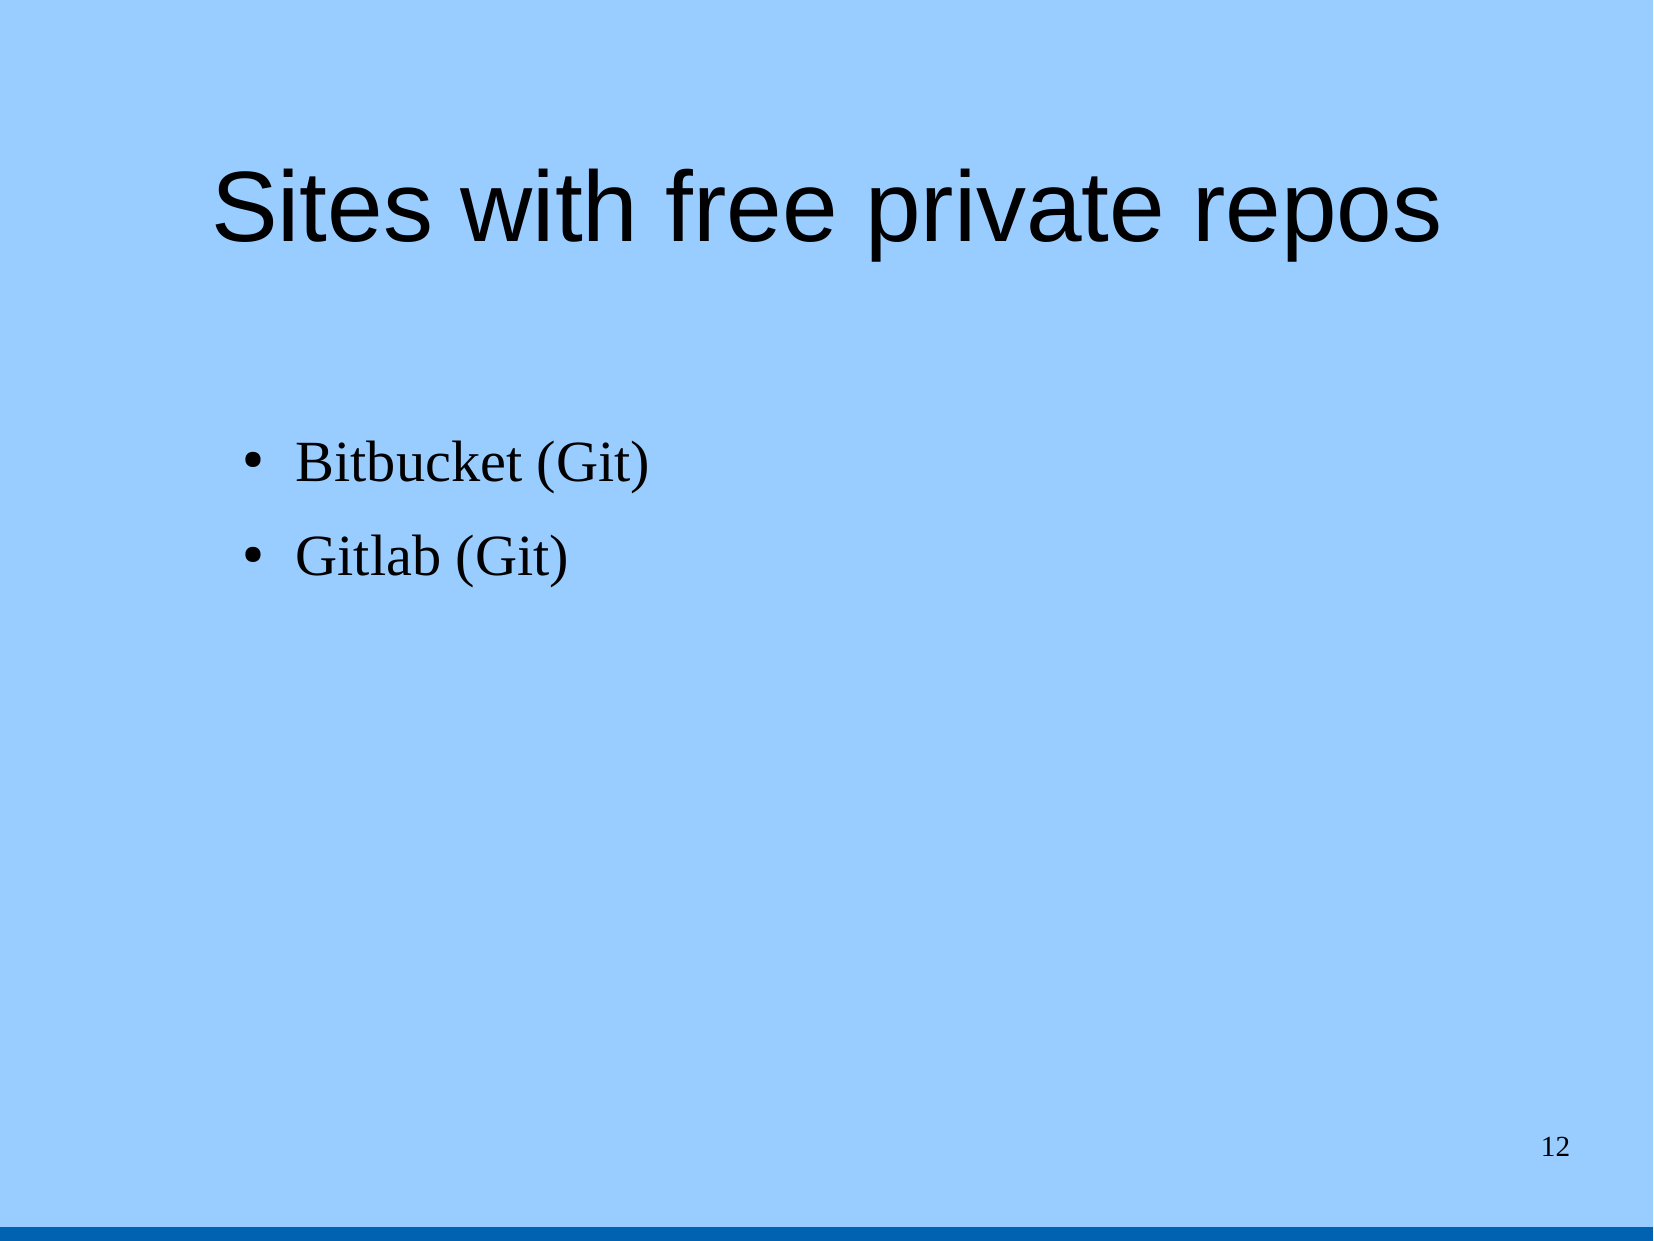

# Sites with free private repos
Bitbucket (Git)
Gitlab (Git)
12